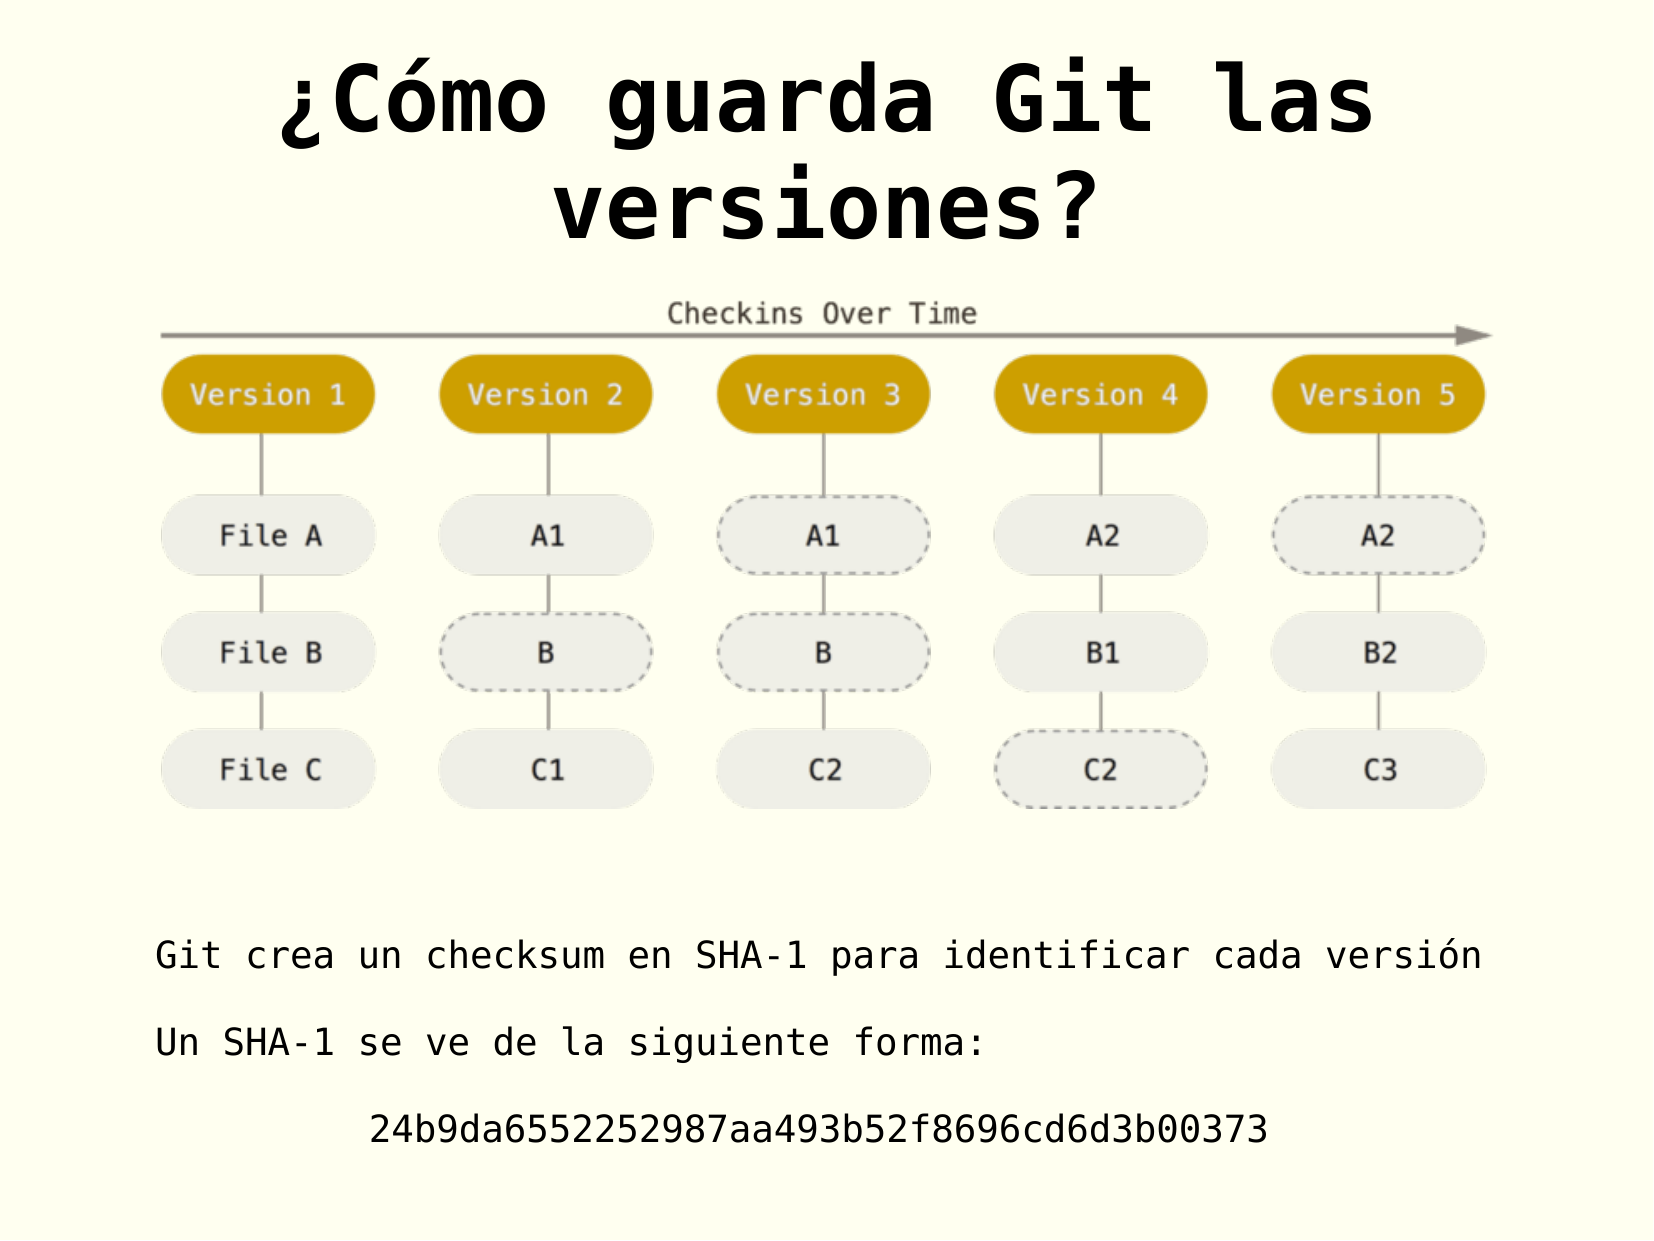

# ¿Cómo guarda Git las versiones?
Git crea un checksum en SHA-1 para identificar cada versión
Un SHA-1 se ve de la siguiente forma:
24b9da6552252987aa493b52f8696cd6d3b00373